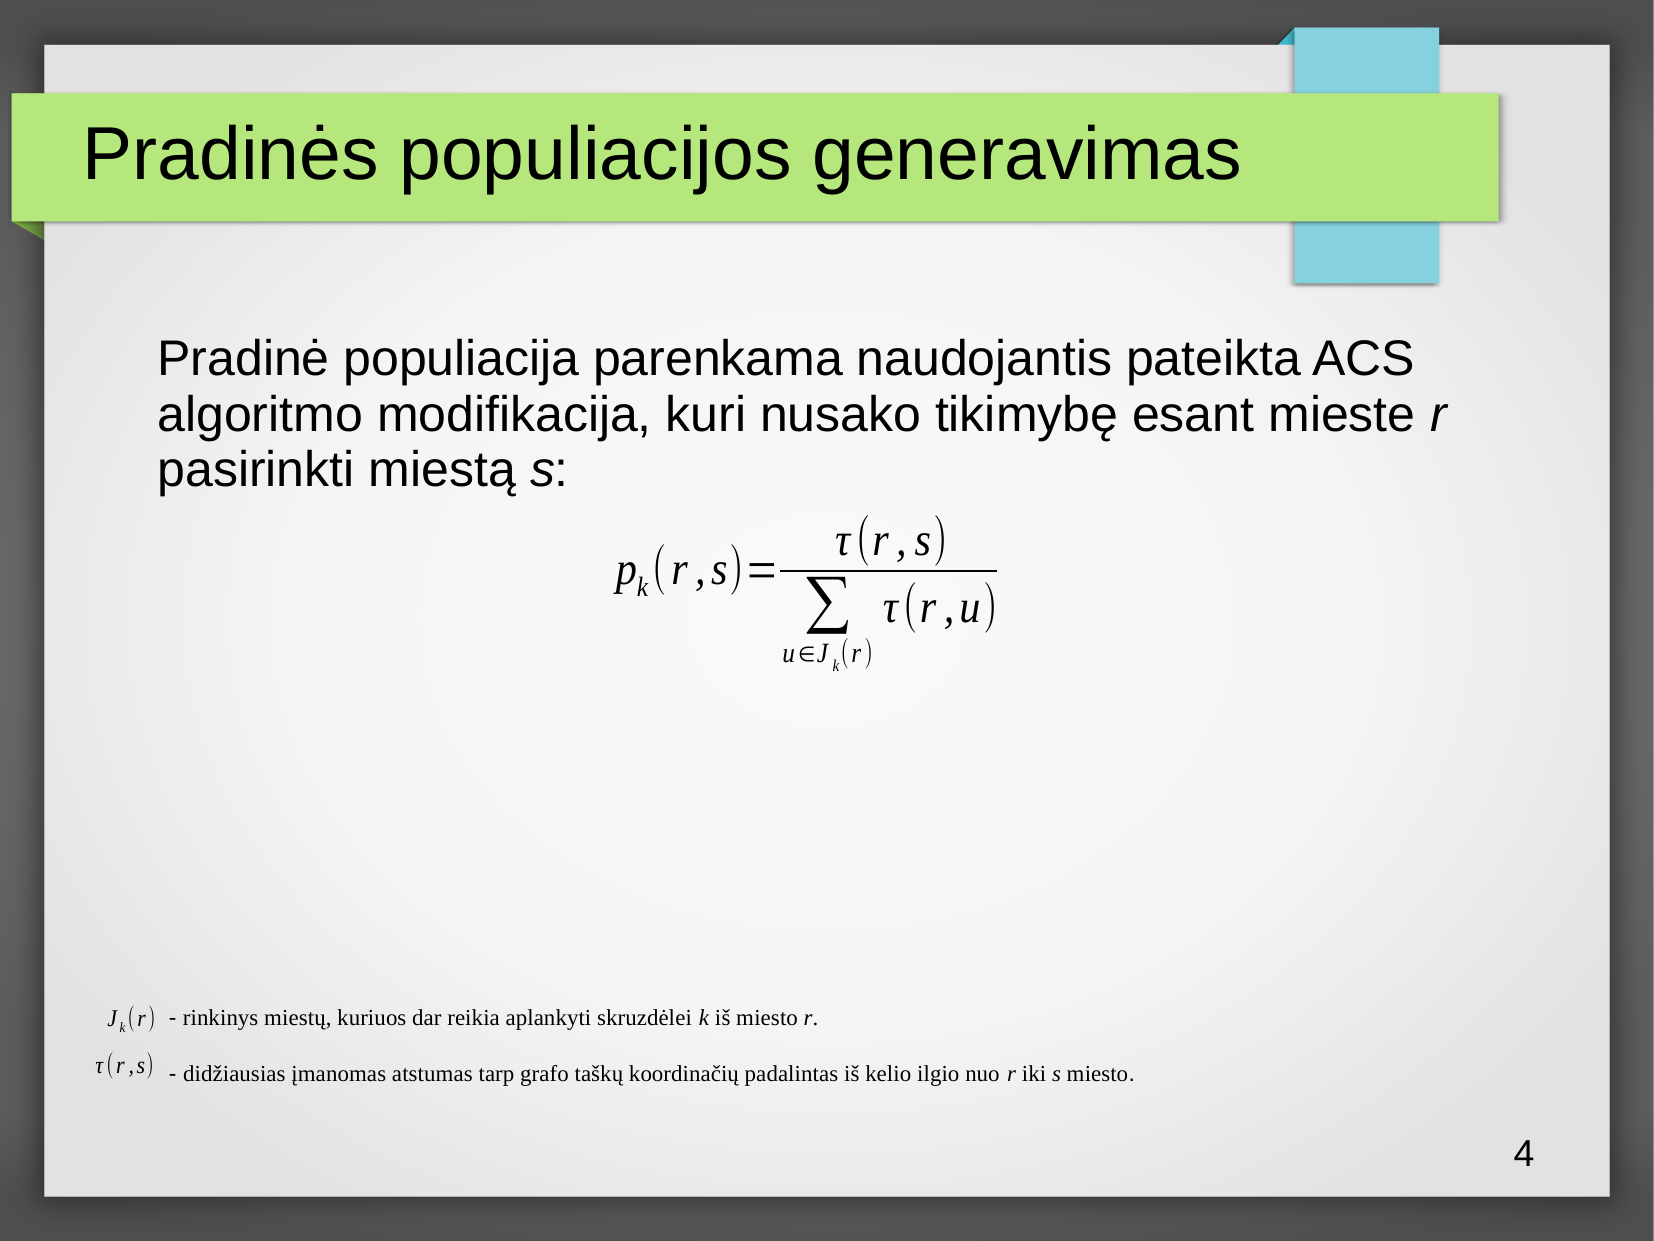

# Pradinės populiacijos generavimas
Pradinė populiacija parenkama naudojantis pateikta ACS algoritmo modifikacija, kuri nusako tikimybę esant mieste r pasirinkti miestą s:
 - rinkinys miestų, kuriuos dar reikia aplankyti skruzdėlei k iš miesto r.
 - didžiausias įmanomas atstumas tarp grafo taškų koordinačių padalintas iš kelio ilgio nuo r iki s miesto.